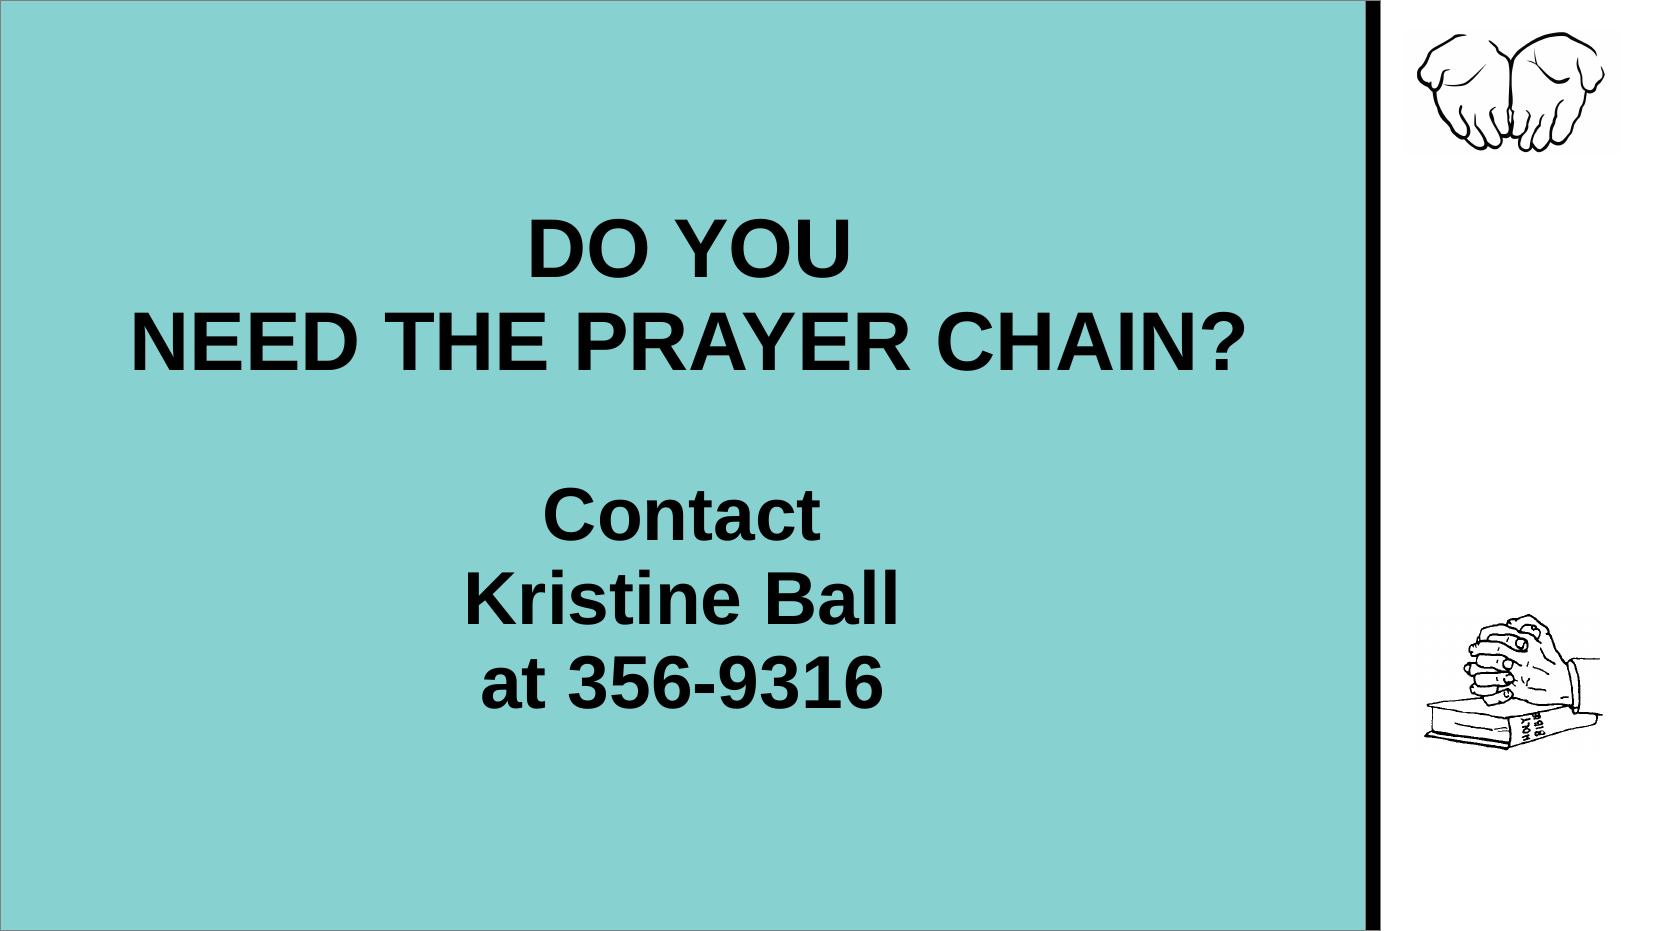

DO YOU
NEED THE PRAYER CHAIN?
Contact
Kristine Ball
at 356-9316
5